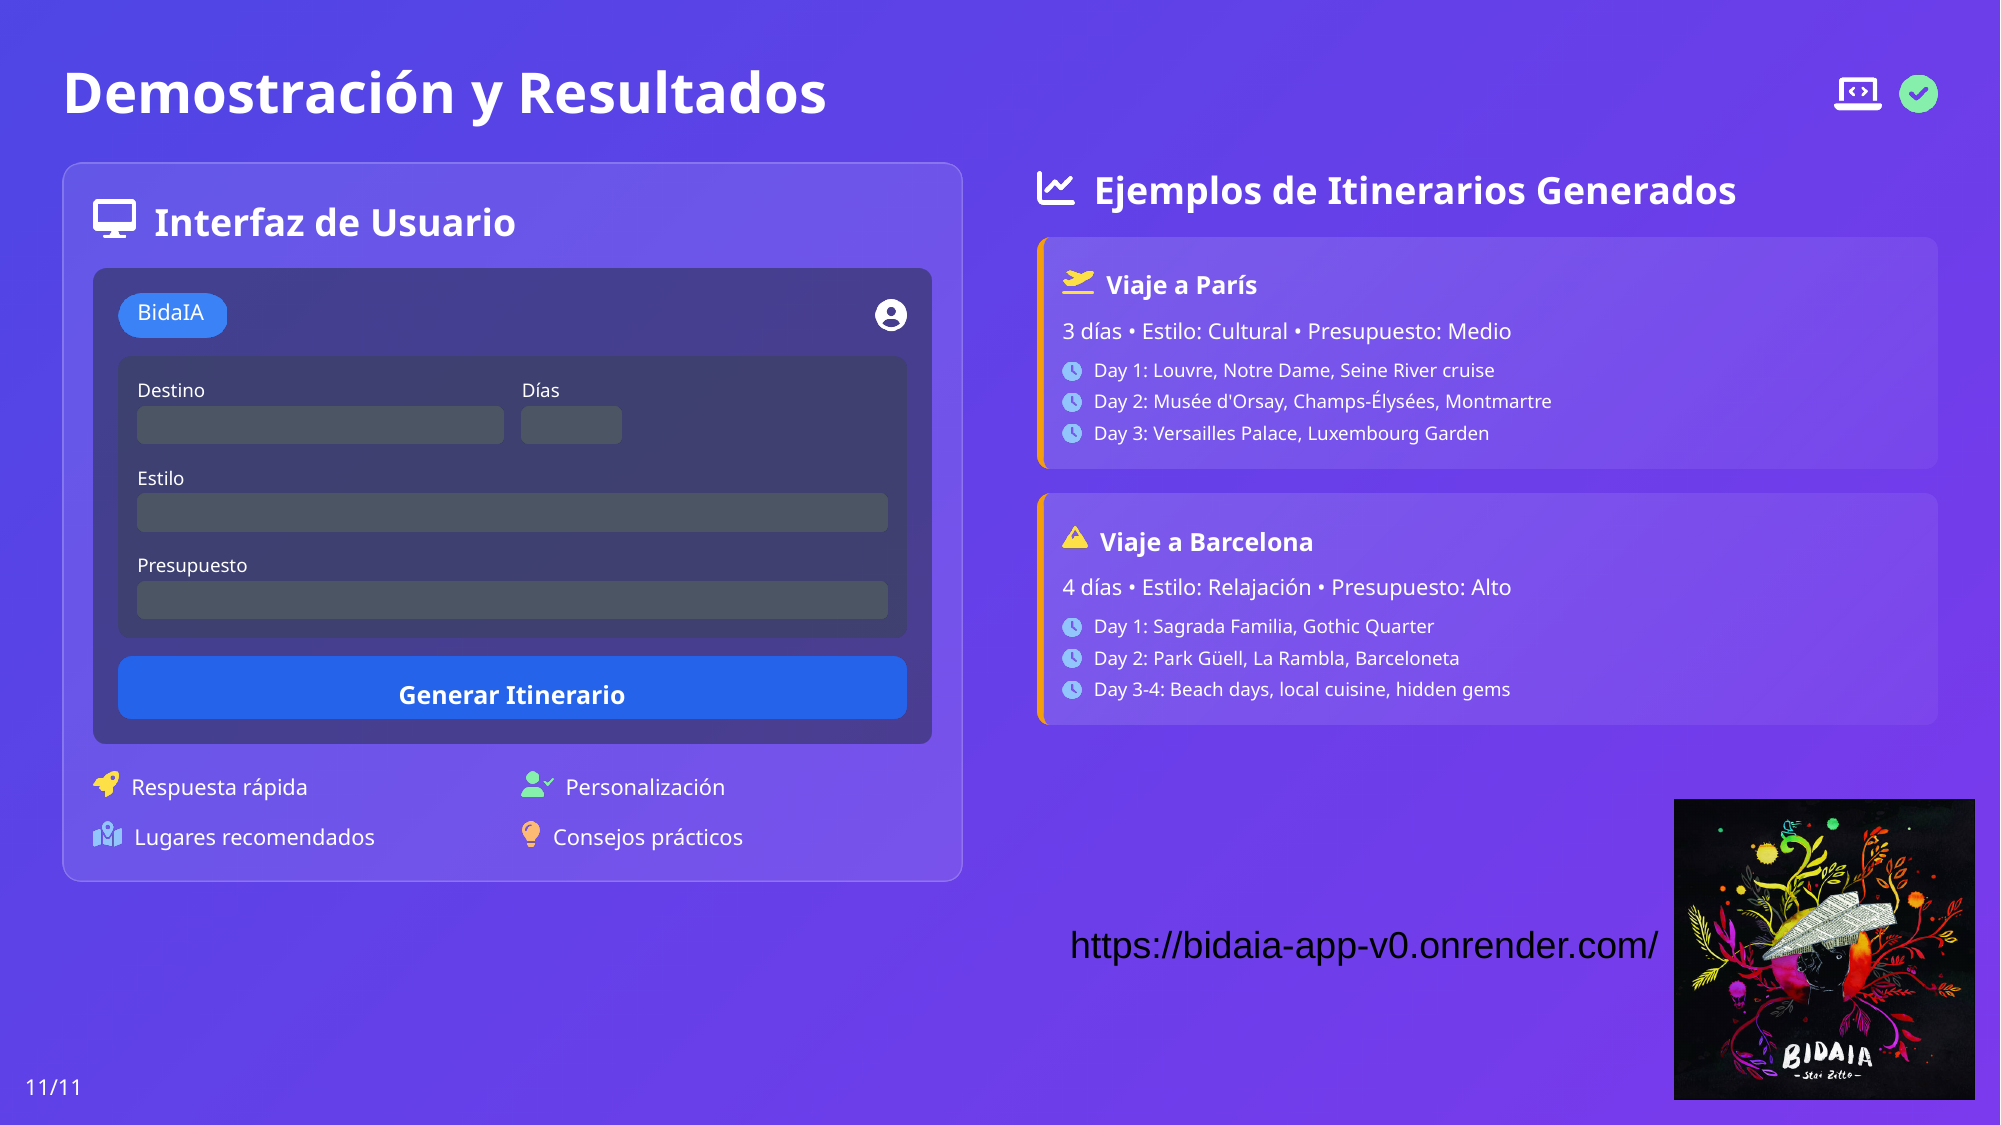

Demostración y Resultados
Ejemplos de Itinerarios Generados
Interfaz de Usuario
Viaje a París
BidaIA
3 días • Estilo: Cultural • Presupuesto: Medio
Day 1: Louvre, Notre Dame, Seine River cruise
Destino
Días
Day 2: Musée d'Orsay, Champs-Élysées, Montmartre
Day 3: Versailles Palace, Luxembourg Garden
Estilo
Viaje a Barcelona
Presupuesto
4 días • Estilo: Relajación • Presupuesto: Alto
Day 1: Sagrada Familia, Gothic Quarter
Day 2: Park Güell, La Rambla, Barceloneta
Generar Itinerario
Day 3-4: Beach days, local cuisine, hidden gems
Respuesta rápida
Personalización
Lugares recomendados
Consejos prácticos
https://bidaia-app-v0.onrender.com/
11/11